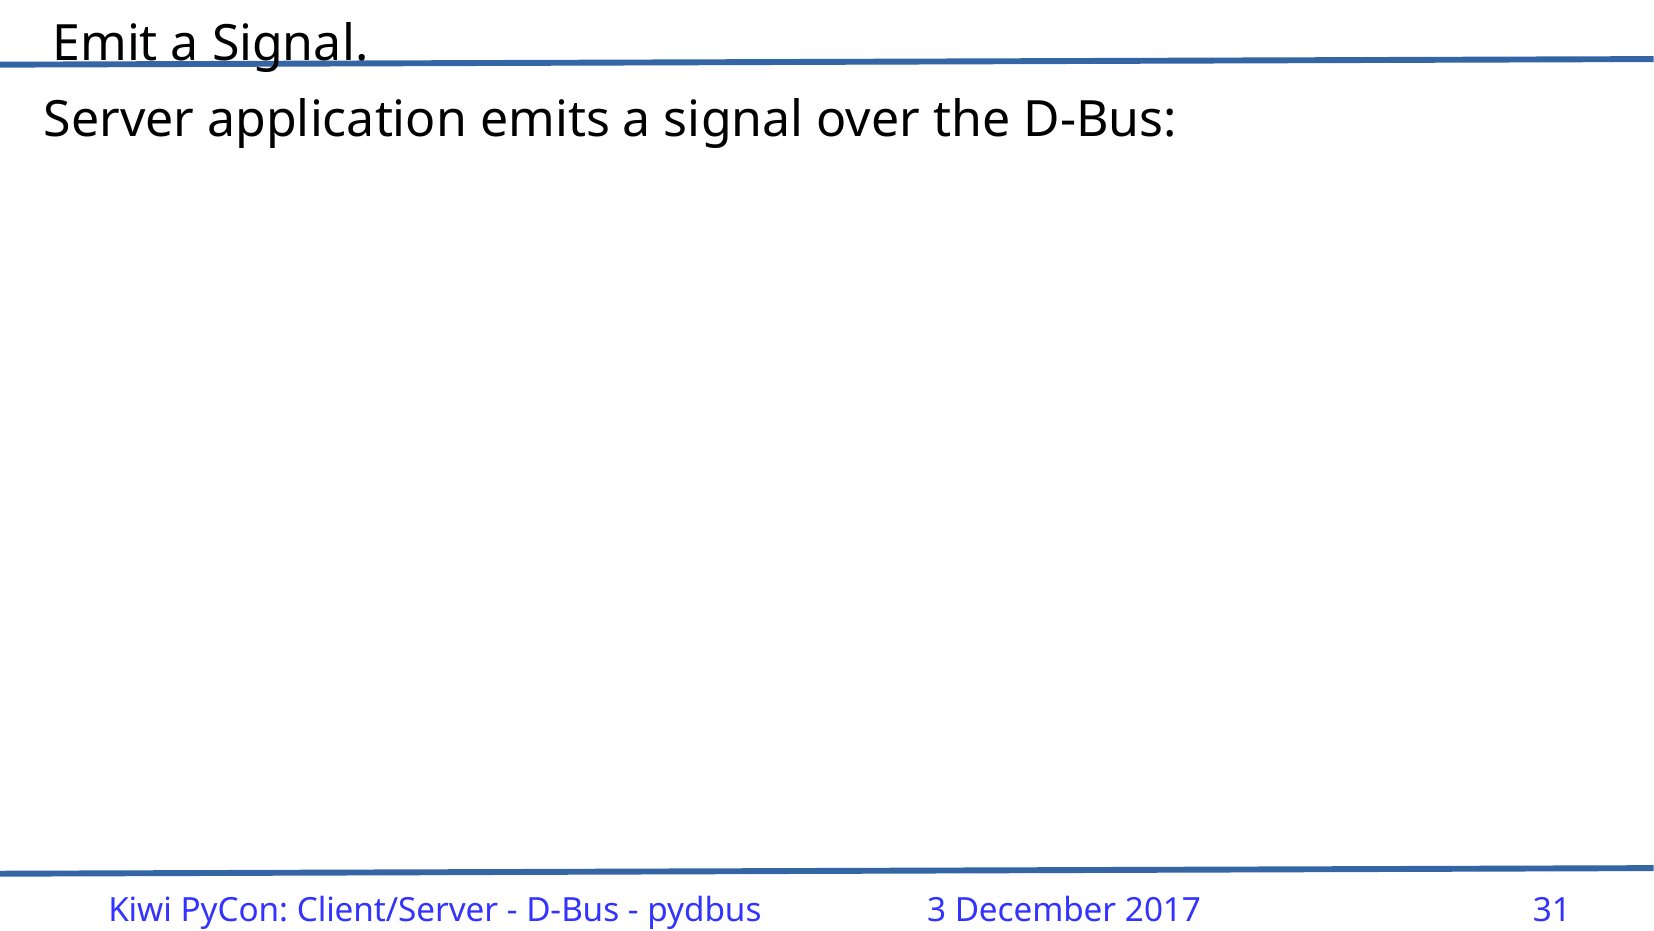

Emit a Signal.
Server application emits a signal over the D-Bus:
Kiwi PyCon: Client/Server - D-Bus - pydbus
3 December 2017
31